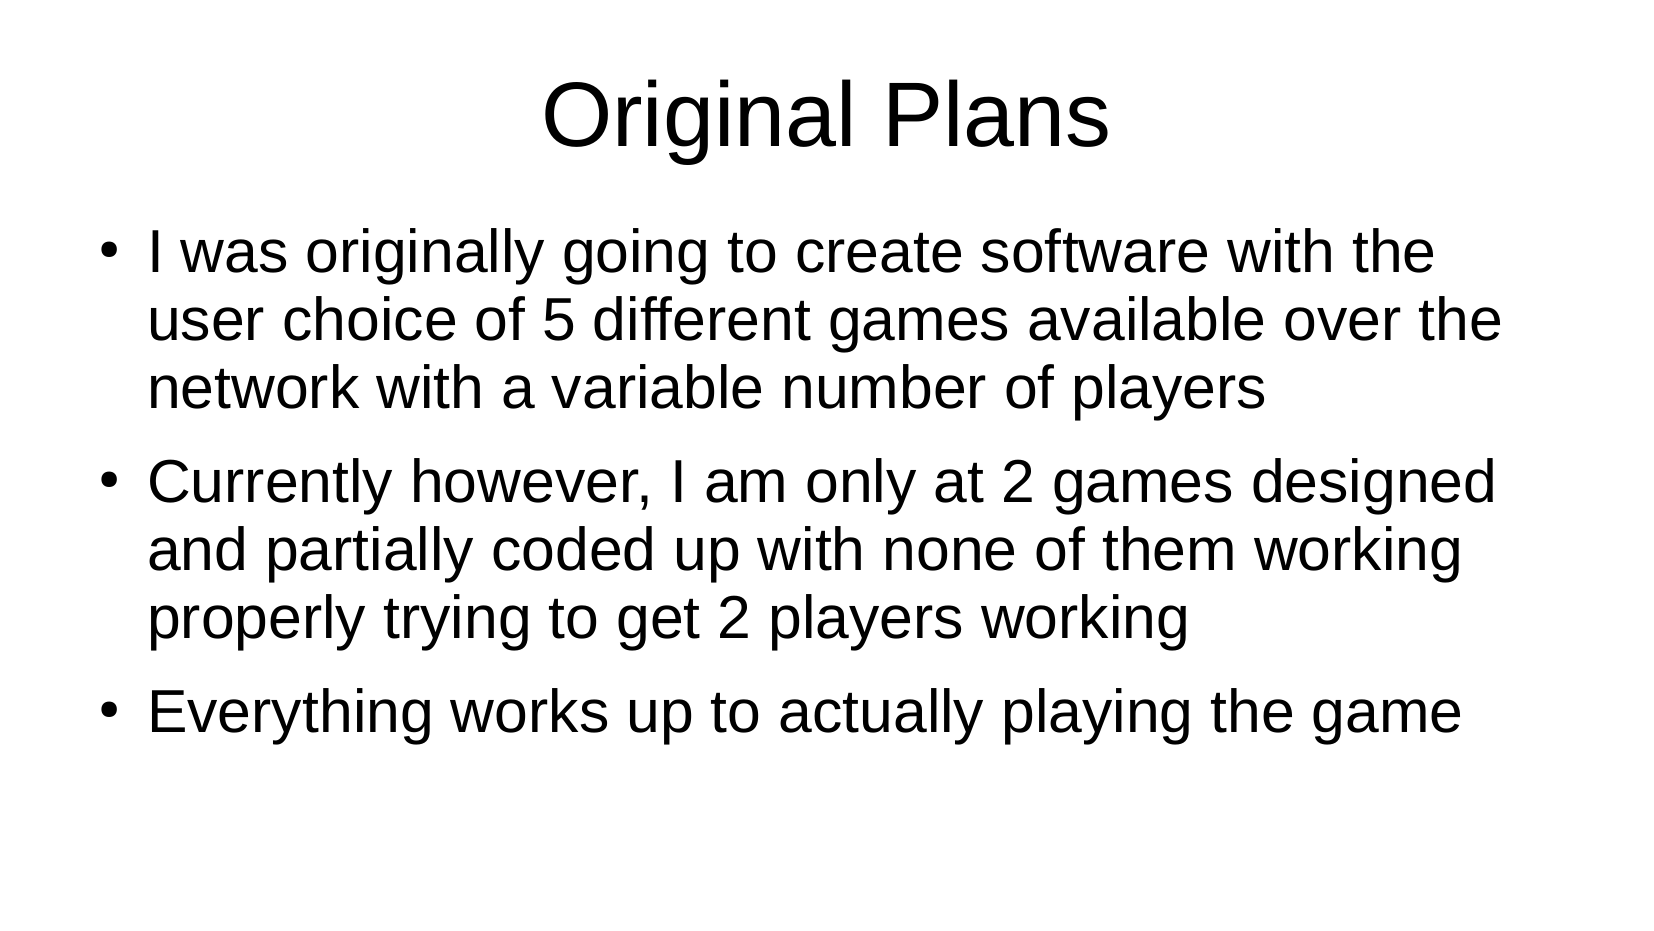

# Original Plans
I was originally going to create software with the user choice of 5 different games available over the network with a variable number of players
Currently however, I am only at 2 games designed and partially coded up with none of them working properly trying to get 2 players working
Everything works up to actually playing the game